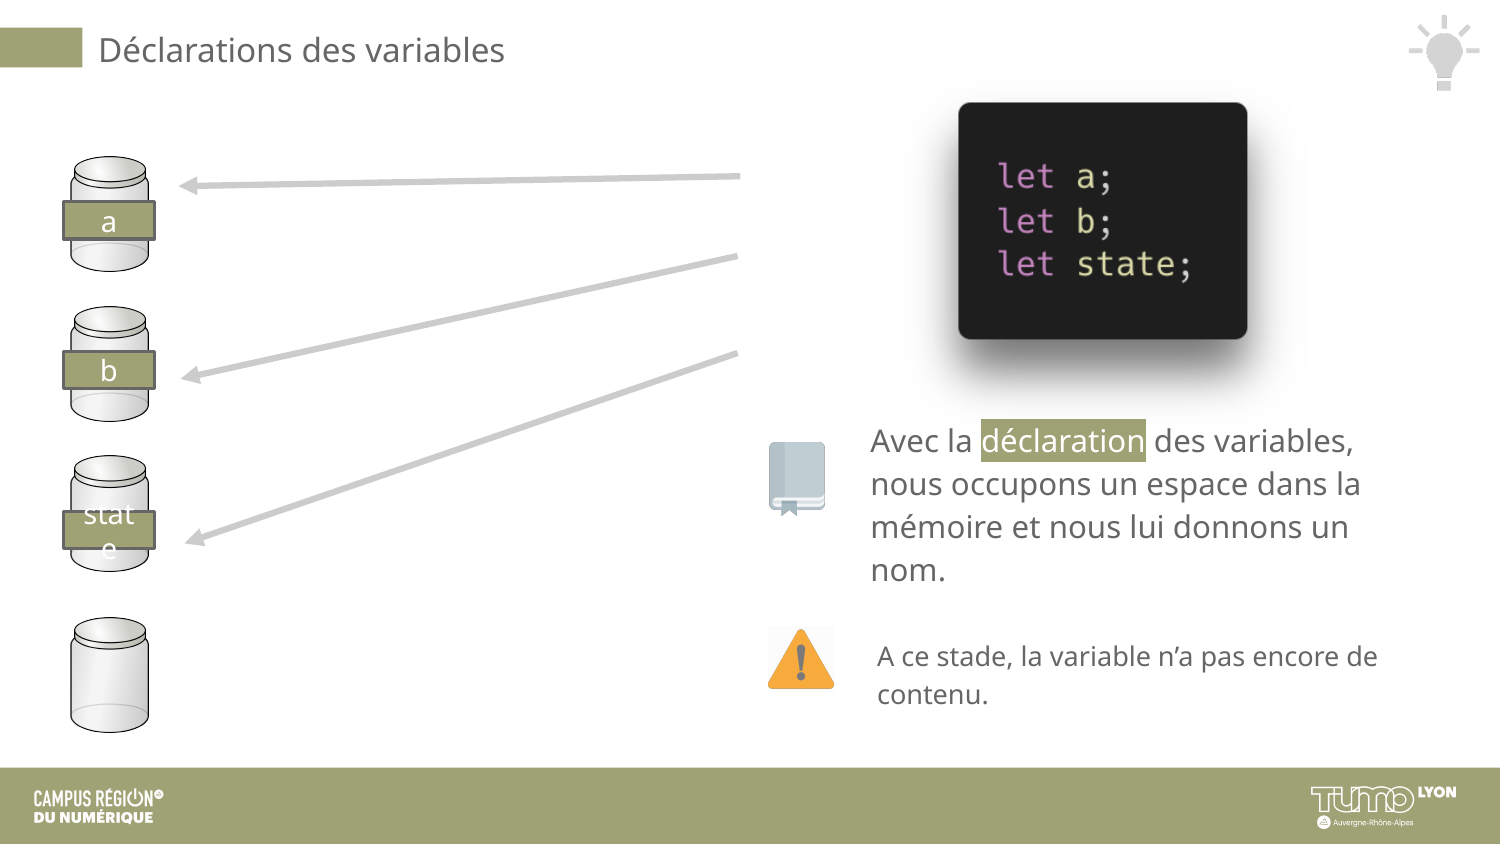

Déclarations des variables
a
b
Avec la déclaration des variables, nous occupons un espace dans la mémoire et nous lui donnons un nom.
state
A ce stade, la variable n’a pas encore de contenu.